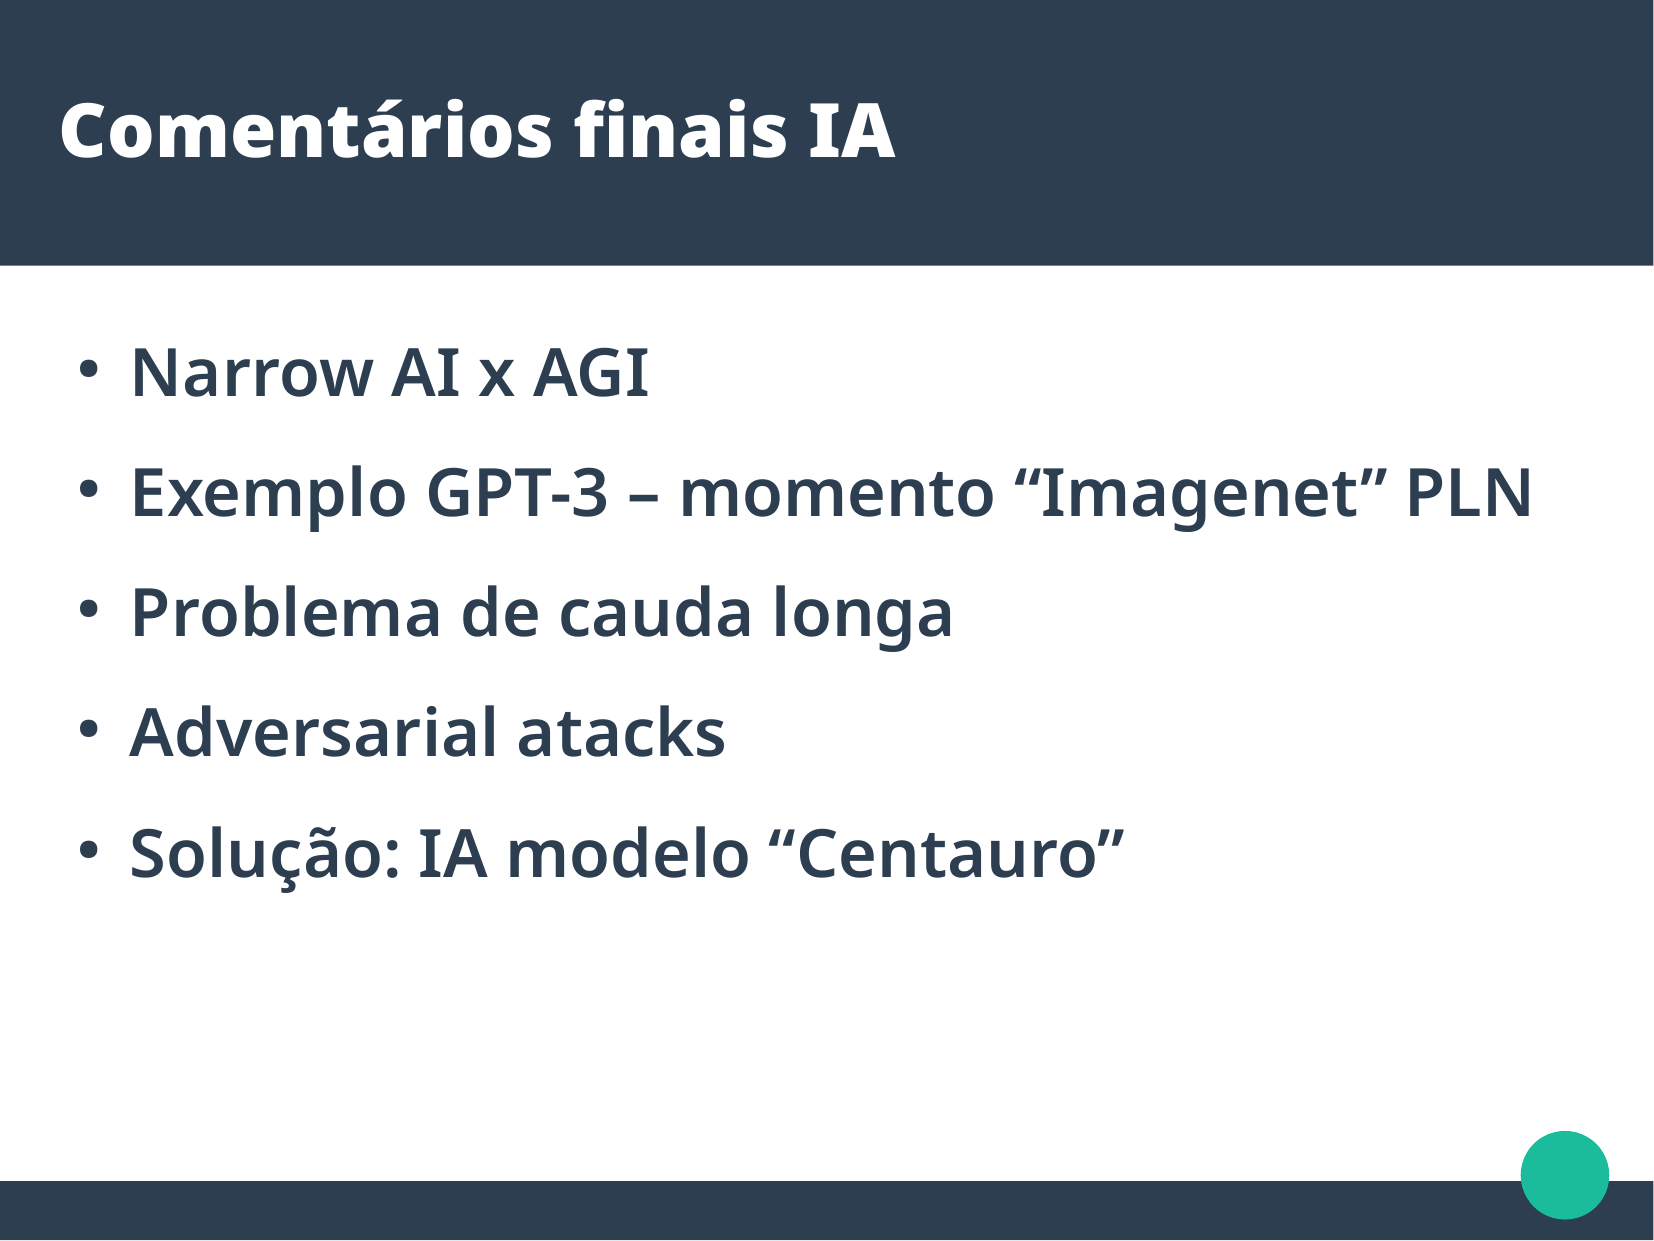

# Comentários finais IA
Narrow AI x AGI
Exemplo GPT-3 – momento “Imagenet” PLN
Problema de cauda longa
Adversarial atacks
Solução: IA modelo “Centauro”